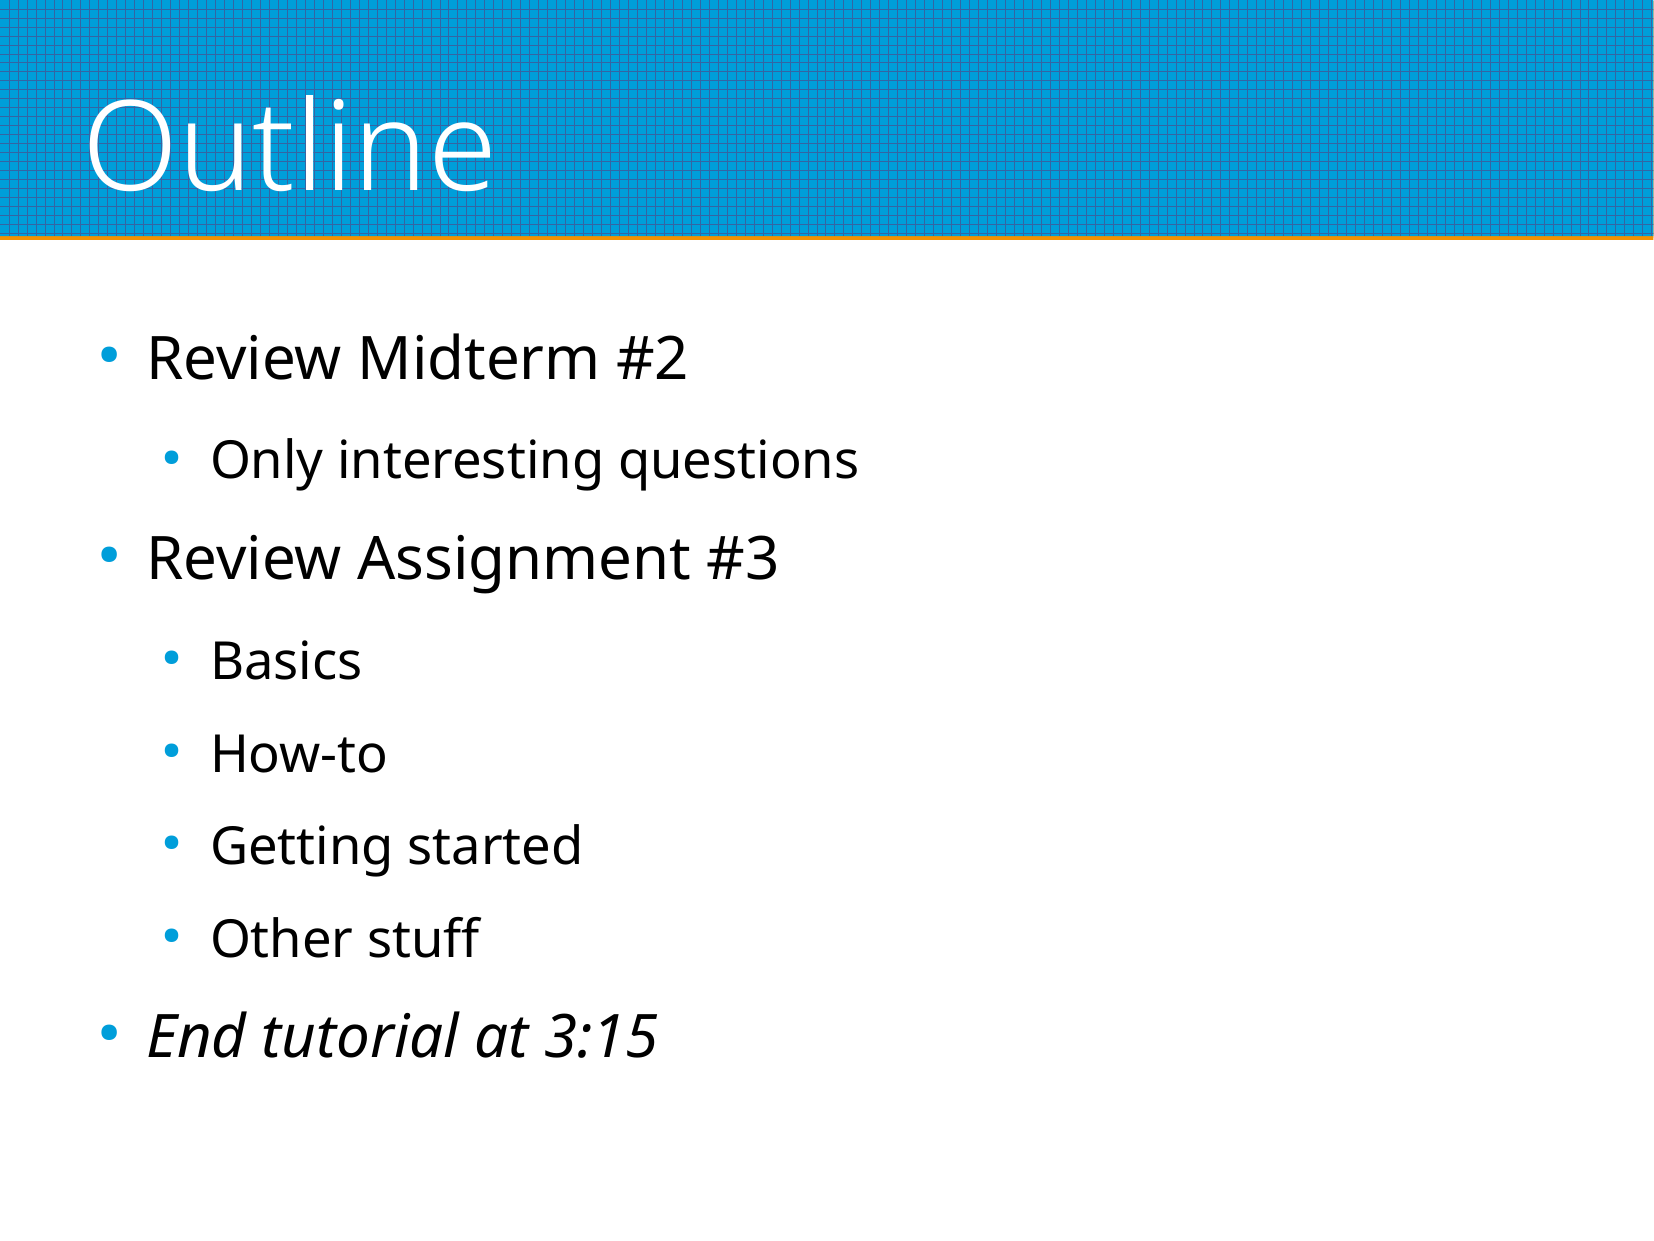

# Outline
Review Midterm #2
Only interesting questions
Review Assignment #3
Basics
How-to
Getting started
Other stuff
End tutorial at 3:15